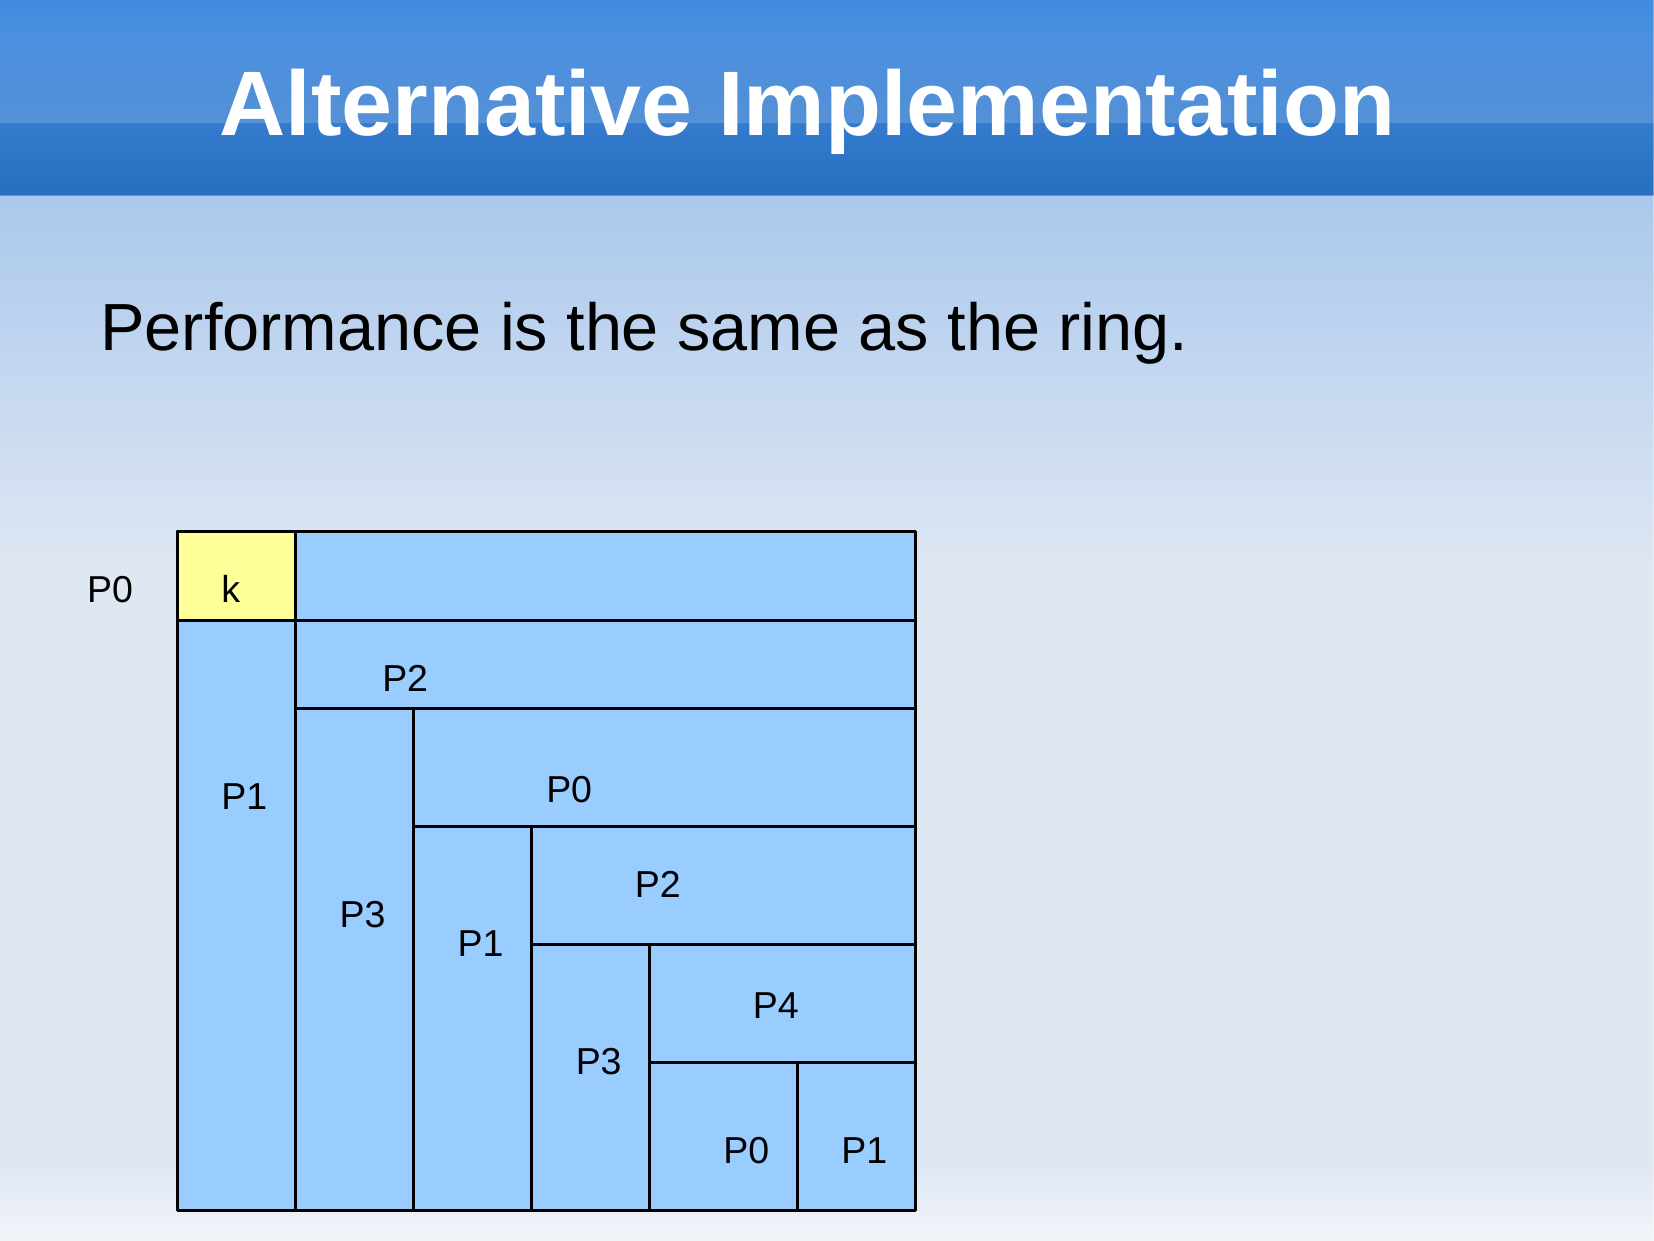

# Alternative Implementation
Performance is the same as the ring.
P0
k
P2
P0
P1
P2
P3
P1
P4
P3
P0
P1